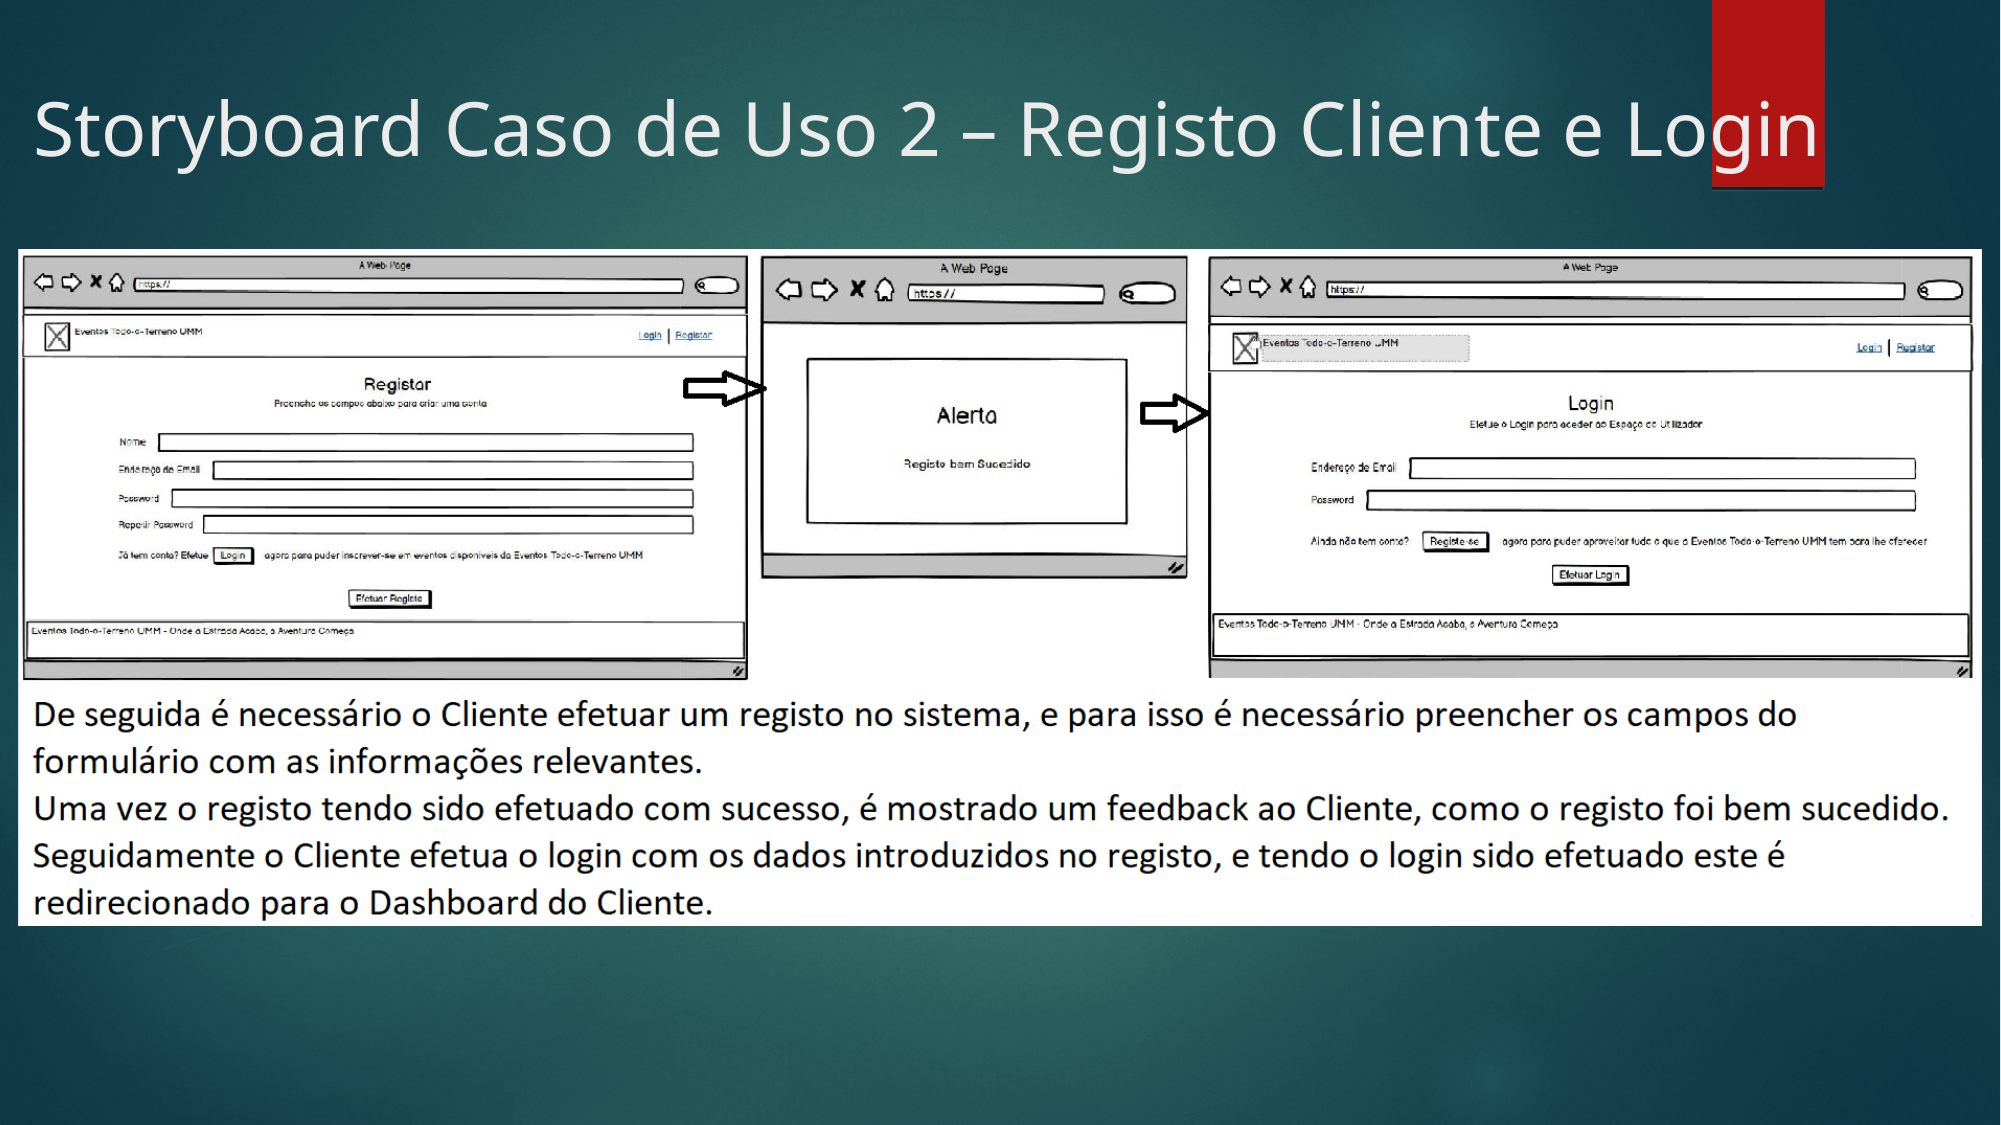

# Storyboard Caso de Uso 2 – Registo Cliente e Login